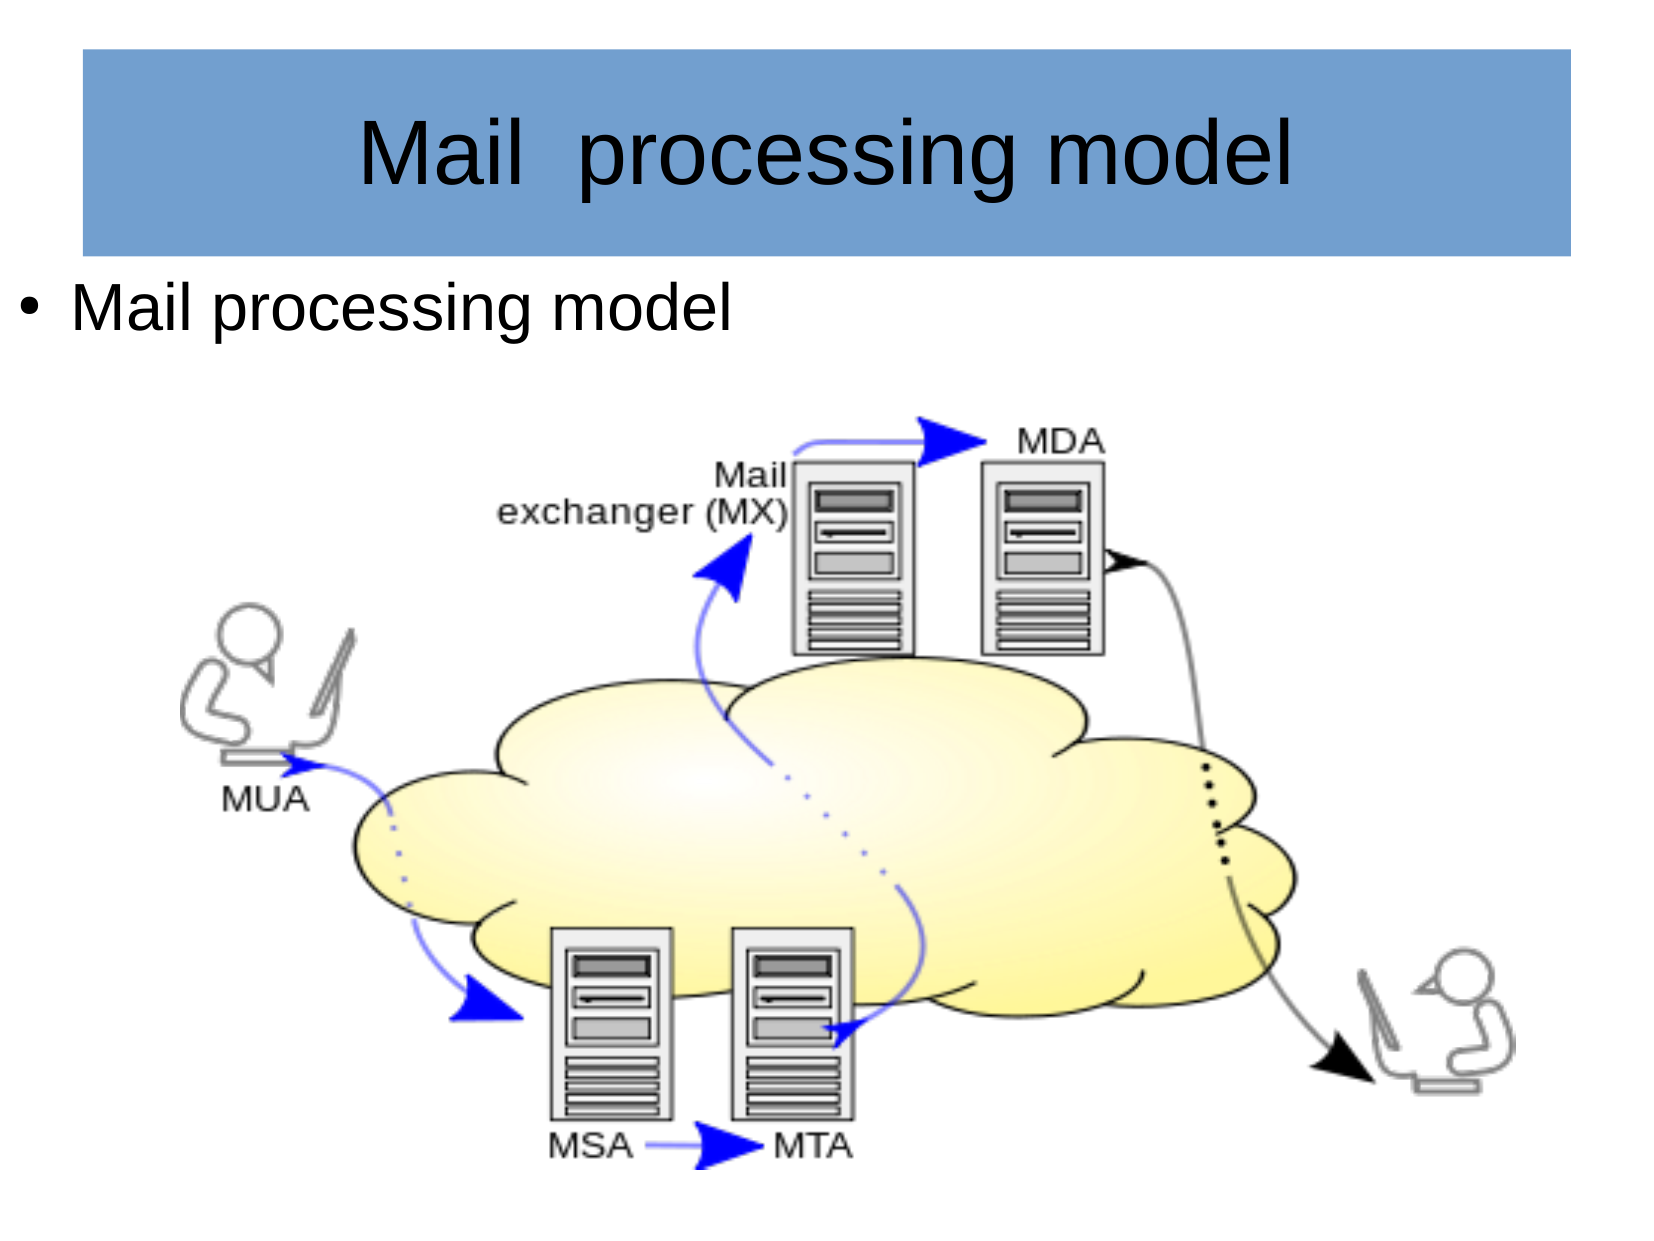

#
Mail processing model
Mail processing model